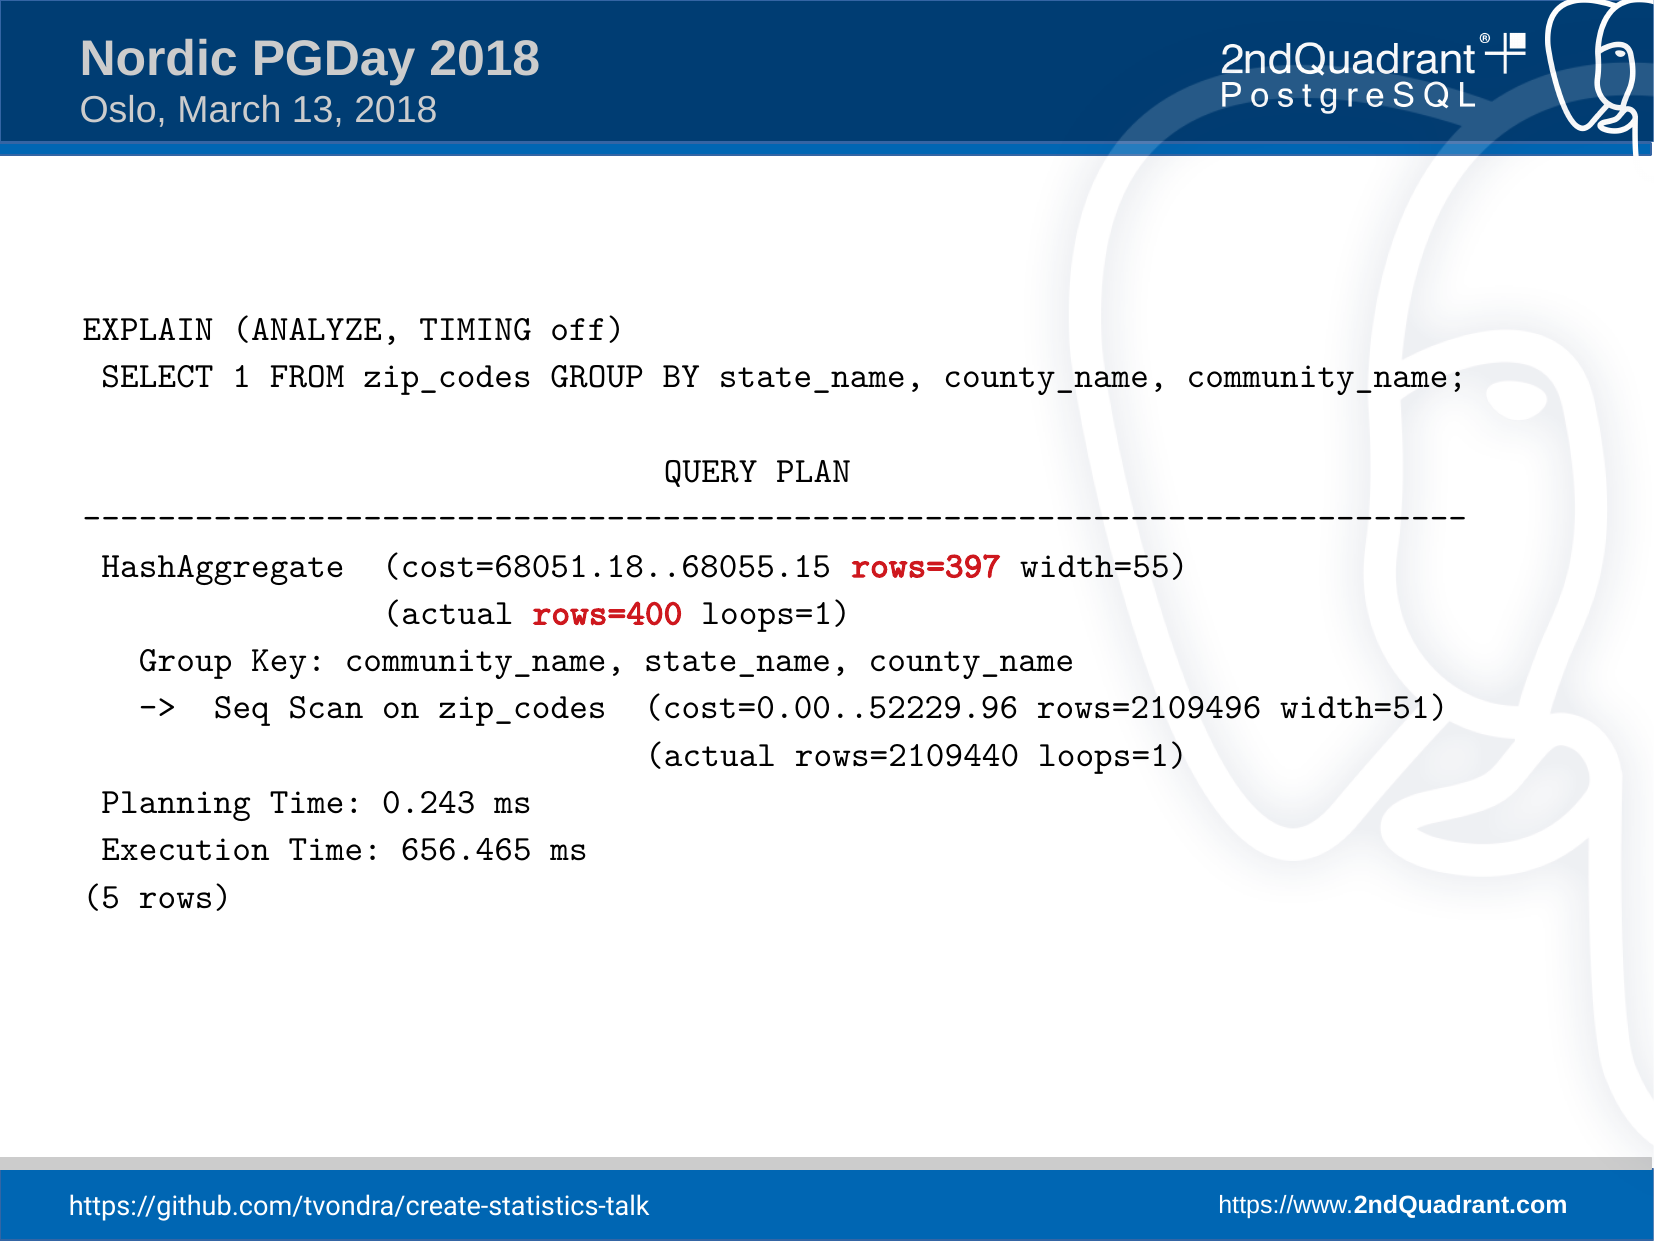

# EXPLAIN (ANALYZE, TIMING off) SELECT 1 FROM zip_codes GROUP BY state_name, county_name, community_name;
 QUERY PLAN
--------------------------------------------------------------------------
 HashAggregate (cost=68051.18..68055.15 rows=397 width=55)
 (actual rows=400 loops=1)
 Group Key: community_name, state_name, county_name
 -> Seq Scan on zip_codes (cost=0.00..52229.96 rows=2109496 width=51)
 (actual rows=2109440 loops=1)
 Planning Time: 0.243 ms
 Execution Time: 656.465 ms
(5 rows)